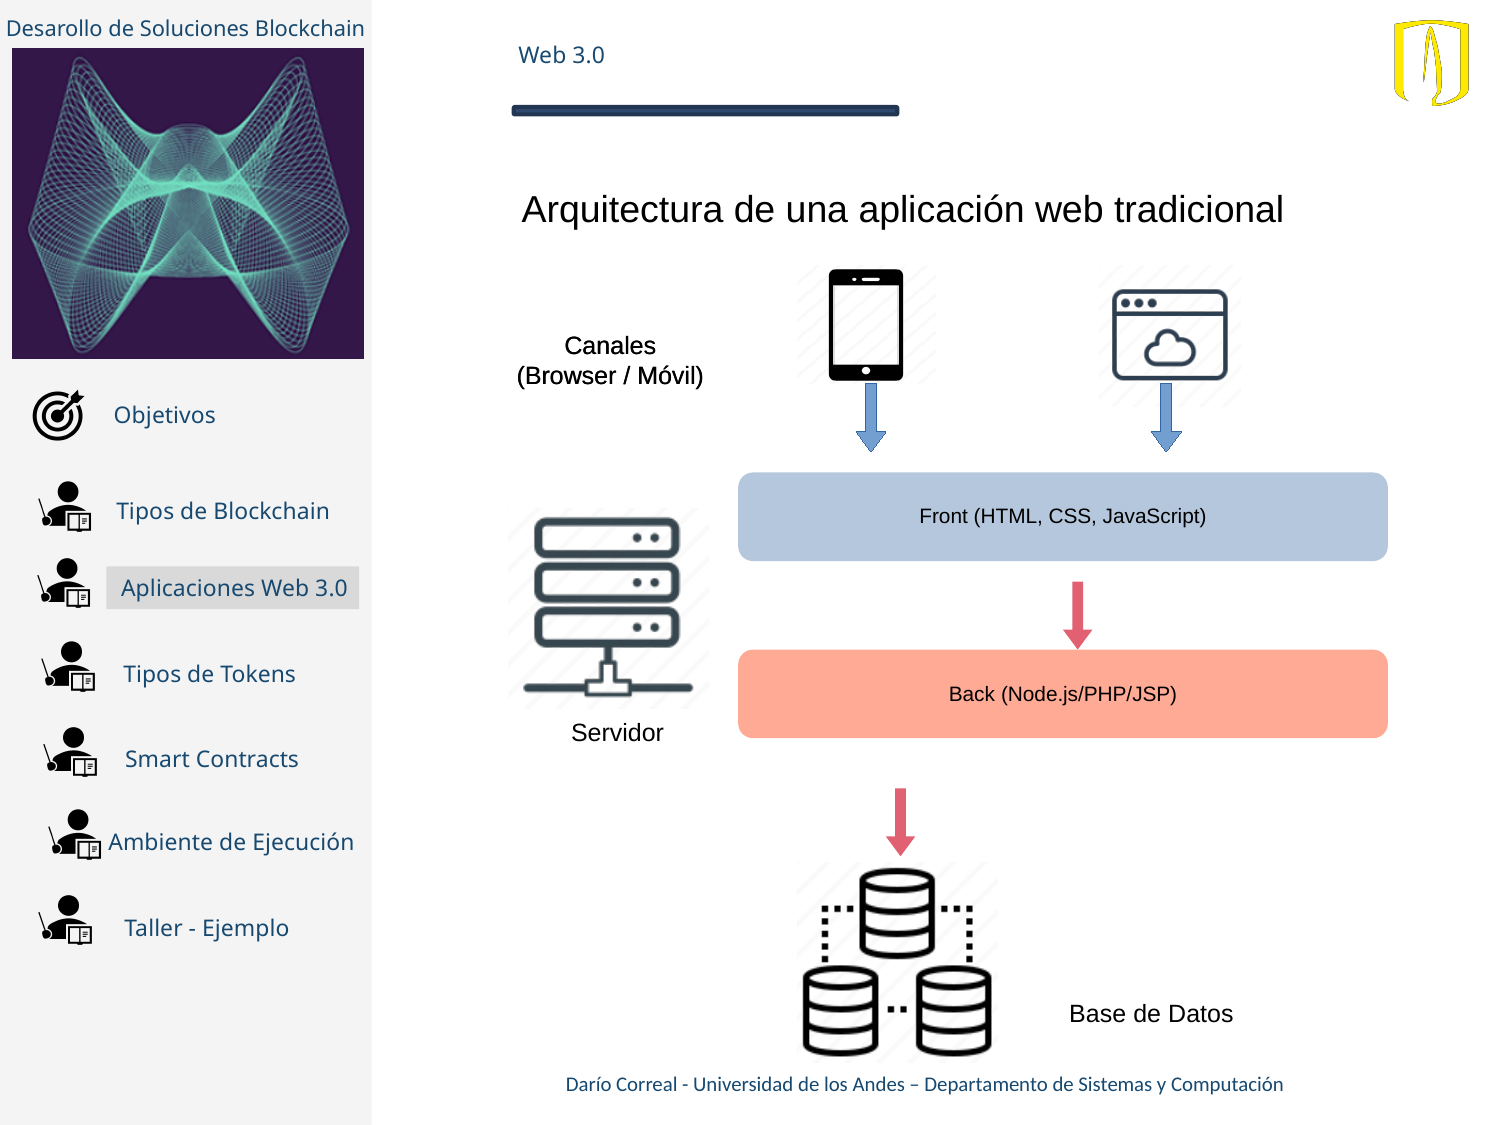

Web 3.0
Arquitectura de una aplicación web tradicional
Canales
(Browser / Móvil)
Canales
(Browser / Móvil)
Objetivos
Front (HTML, CSS, JavaScript)
Front (HTML, CSS, JavaScript)
Tipos de Blockchain
Aplicaciones Web 3.0
Back (Node.js/PHP/JSP)
Tipos de Tokens
Servidor
Smart Contracts
 Ambiente de Ejecución
Taller - Ejemplo
Base de Datos
Darío Correal - Universidad de los Andes – Departamento de Sistemas y Computación